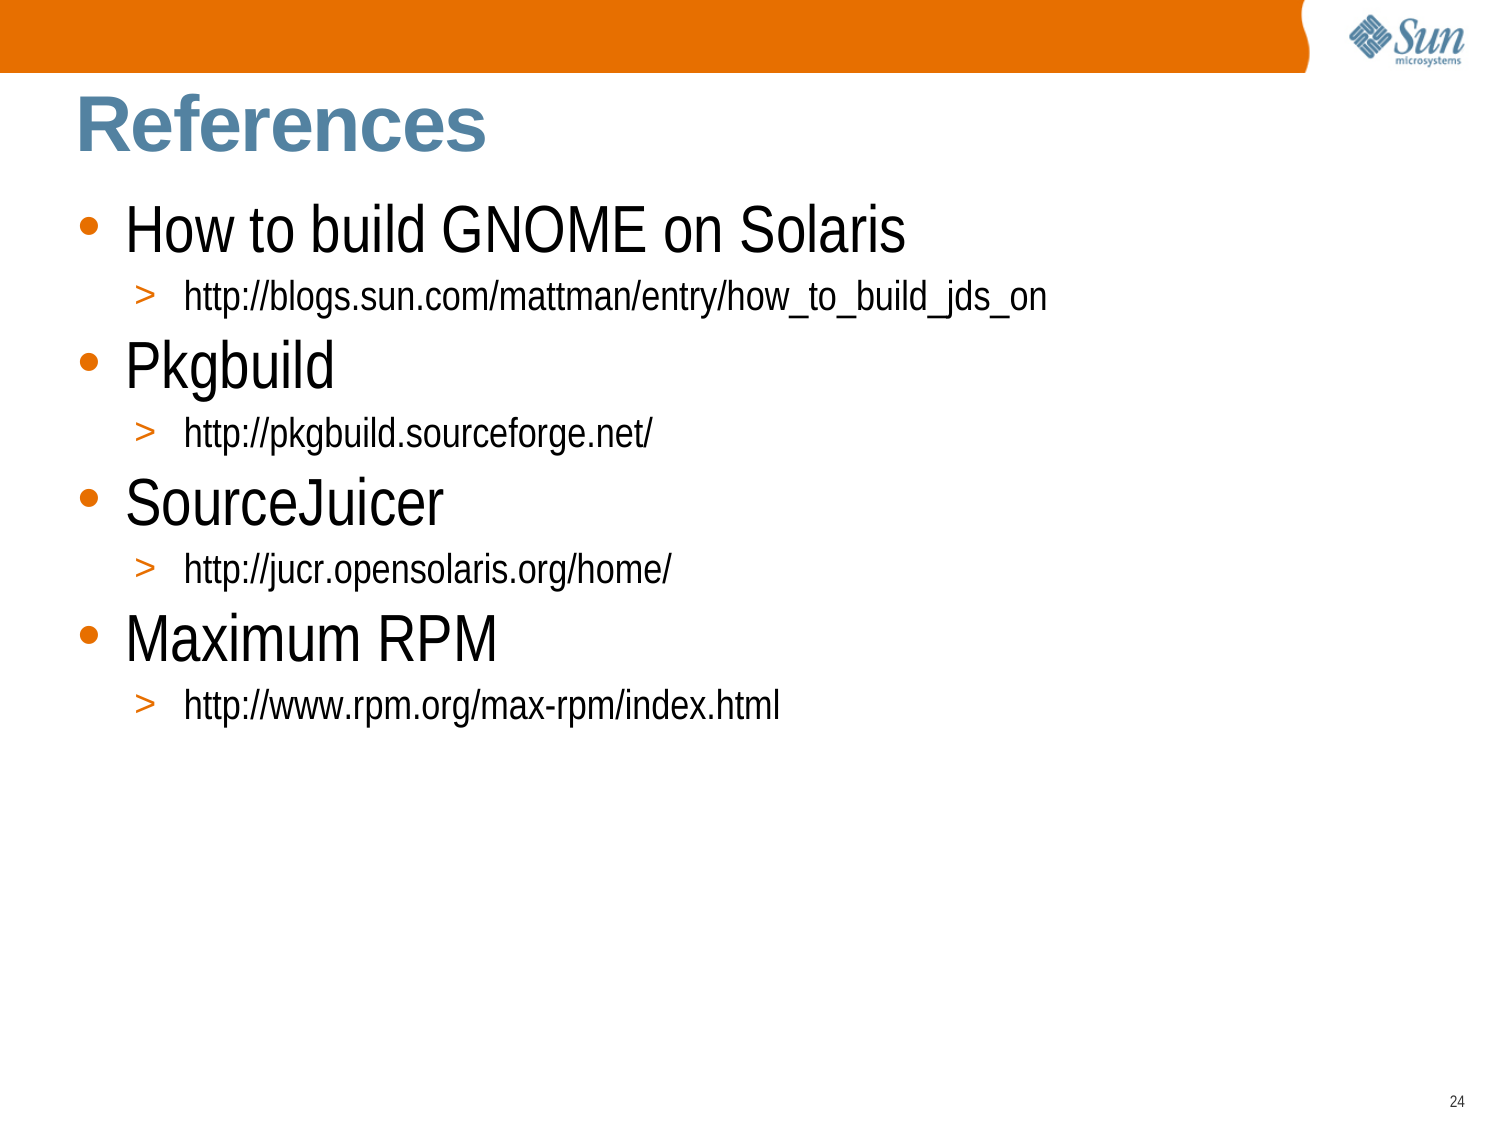

# References
How to build GNOME on Solaris
http://blogs.sun.com/mattman/entry/how_to_build_jds_on
Pkgbuild
http://pkgbuild.sourceforge.net/
SourceJuicer
http://jucr.opensolaris.org/home/
Maximum RPM
http://www.rpm.org/max-rpm/index.html